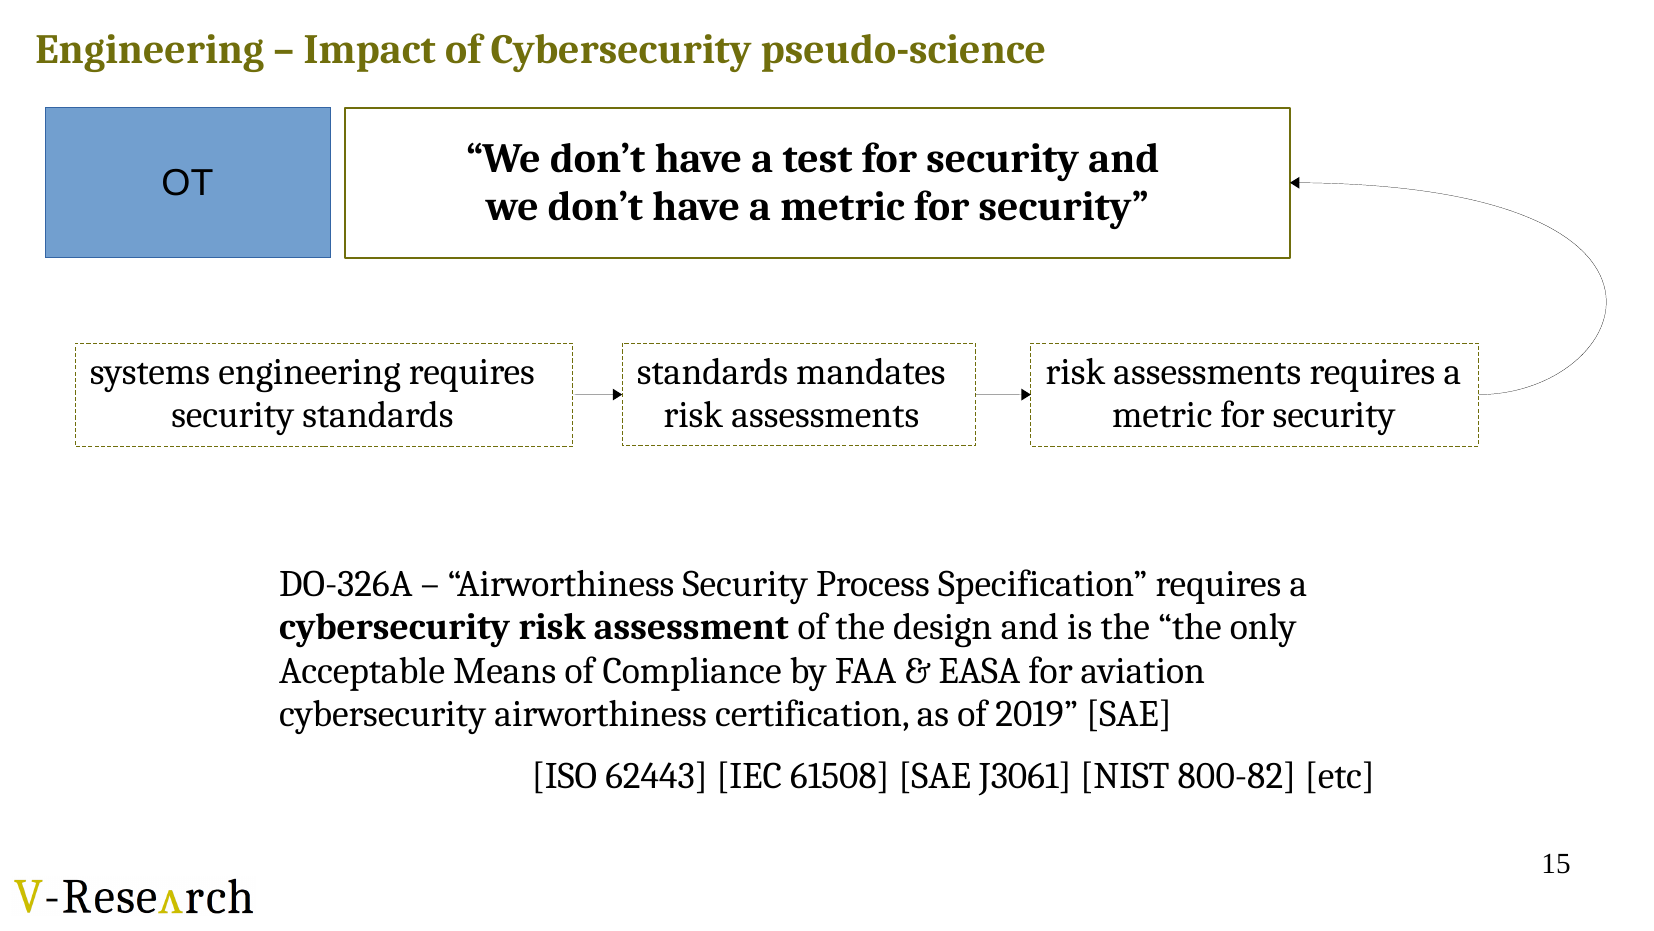

Engineering – Impact of Cybersecurity pseudo-science
OT
“We don’t have a test for security and
we don’t have a metric for security”
standards mandates
risk assessments
systems engineering requires security standards
risk assessments requires a metric for security
DO-326A – “Airworthiness Security Process Specification” requires a cybersecurity risk assessment of the design and is the “the only Acceptable Means of Compliance by FAA & EASA for aviation cybersecurity airworthiness certification, as of 2019” [SAE]
[ISO 62443] [IEC 61508] [SAE J3061] [NIST 800-82] [etc]
15